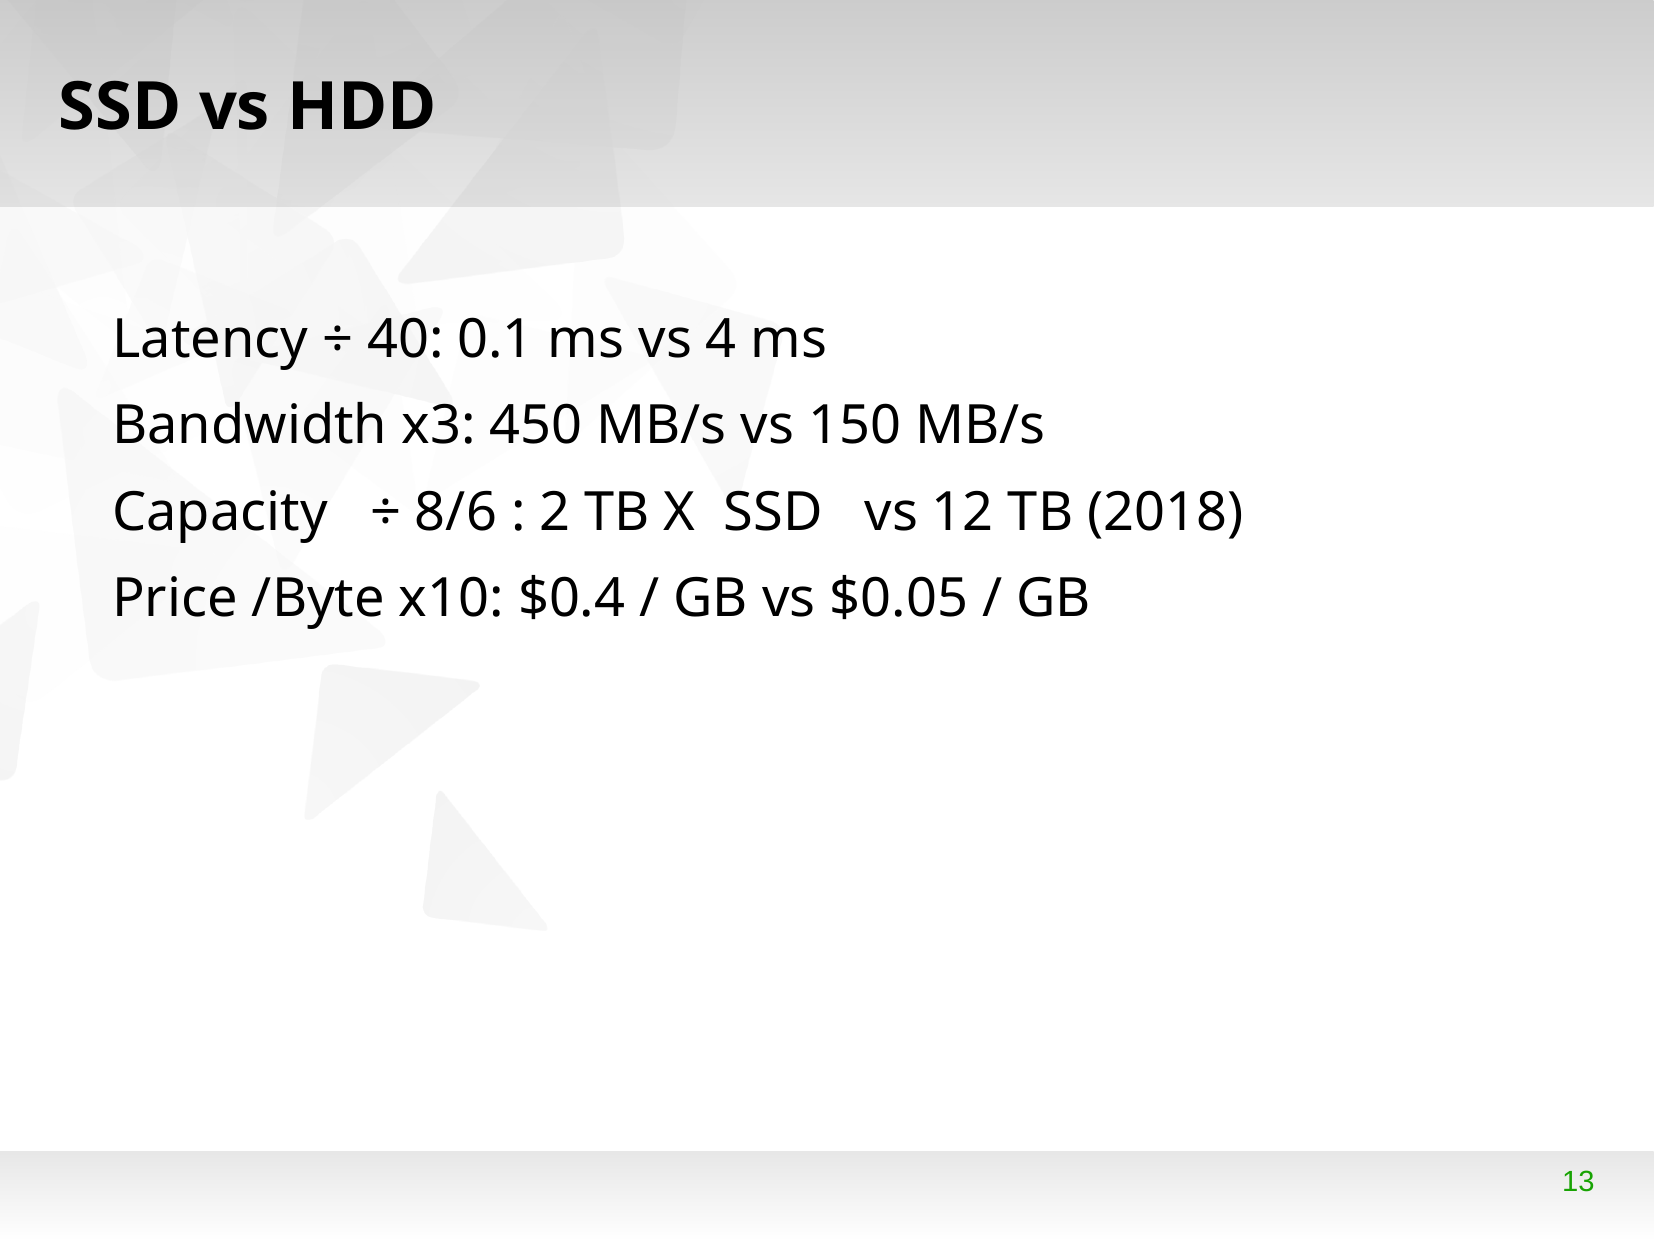

# SSD vs HDD
Latency ÷ 40: 0.1 ms vs 4 ms
Bandwidth x3: 450 MB/s vs 150 MB/s
Capacity ÷ 8/6 : 2 TB X SSD vs 12 TB (2018)
Price /Byte x10: $0.4 / GB vs $0.05 / GB
13